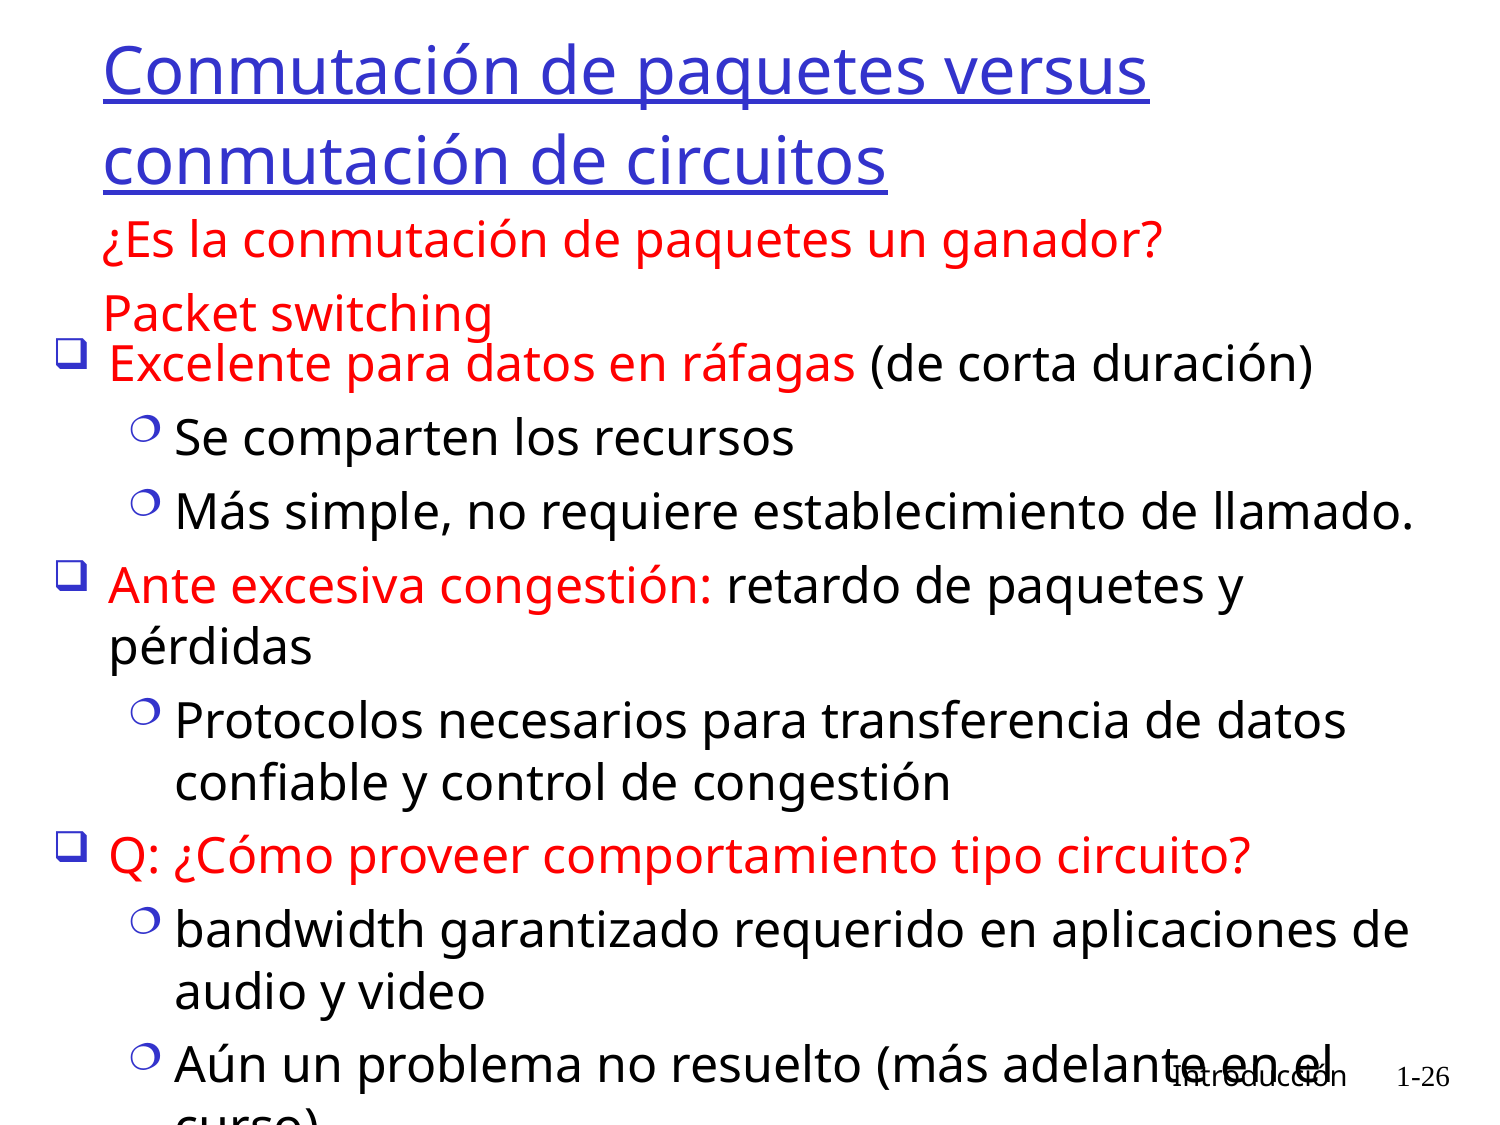

# Conmutación de paquetes versus conmutación de circuitos
¿Es la conmutación de paquetes un ganador?
Packet switching
Excelente para datos en ráfagas (de corta duración)
Se comparten los recursos
Más simple, no requiere establecimiento de llamado.
Ante excesiva congestión: retardo de paquetes y pérdidas
Protocolos necesarios para transferencia de datos confiable y control de congestión
Q: ¿Cómo proveer comportamiento tipo circuito?
bandwidth garantizado requerido en aplicaciones de audio y video
Aún un problema no resuelto (más adelante en el curso)
 Introducción